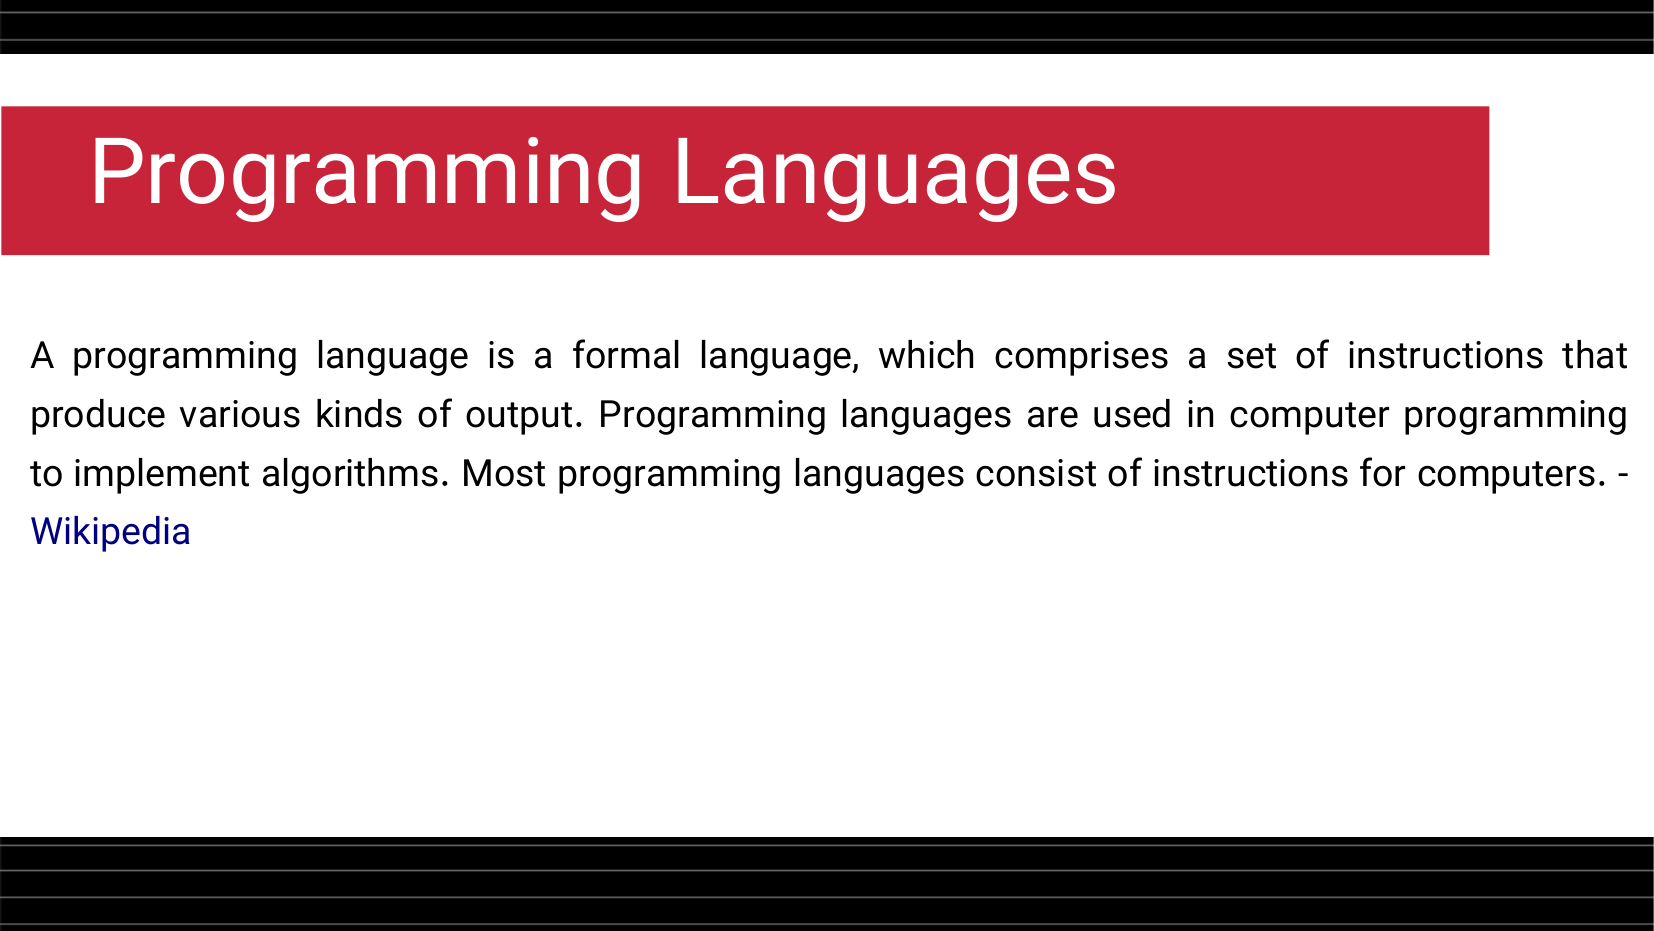

Programming Languages
# A programming language is a formal language, which comprises a set of instructions that produce various kinds of output. Programming languages are used in computer programming to implement algorithms. Most programming languages consist of instructions for computers. -Wikipedia